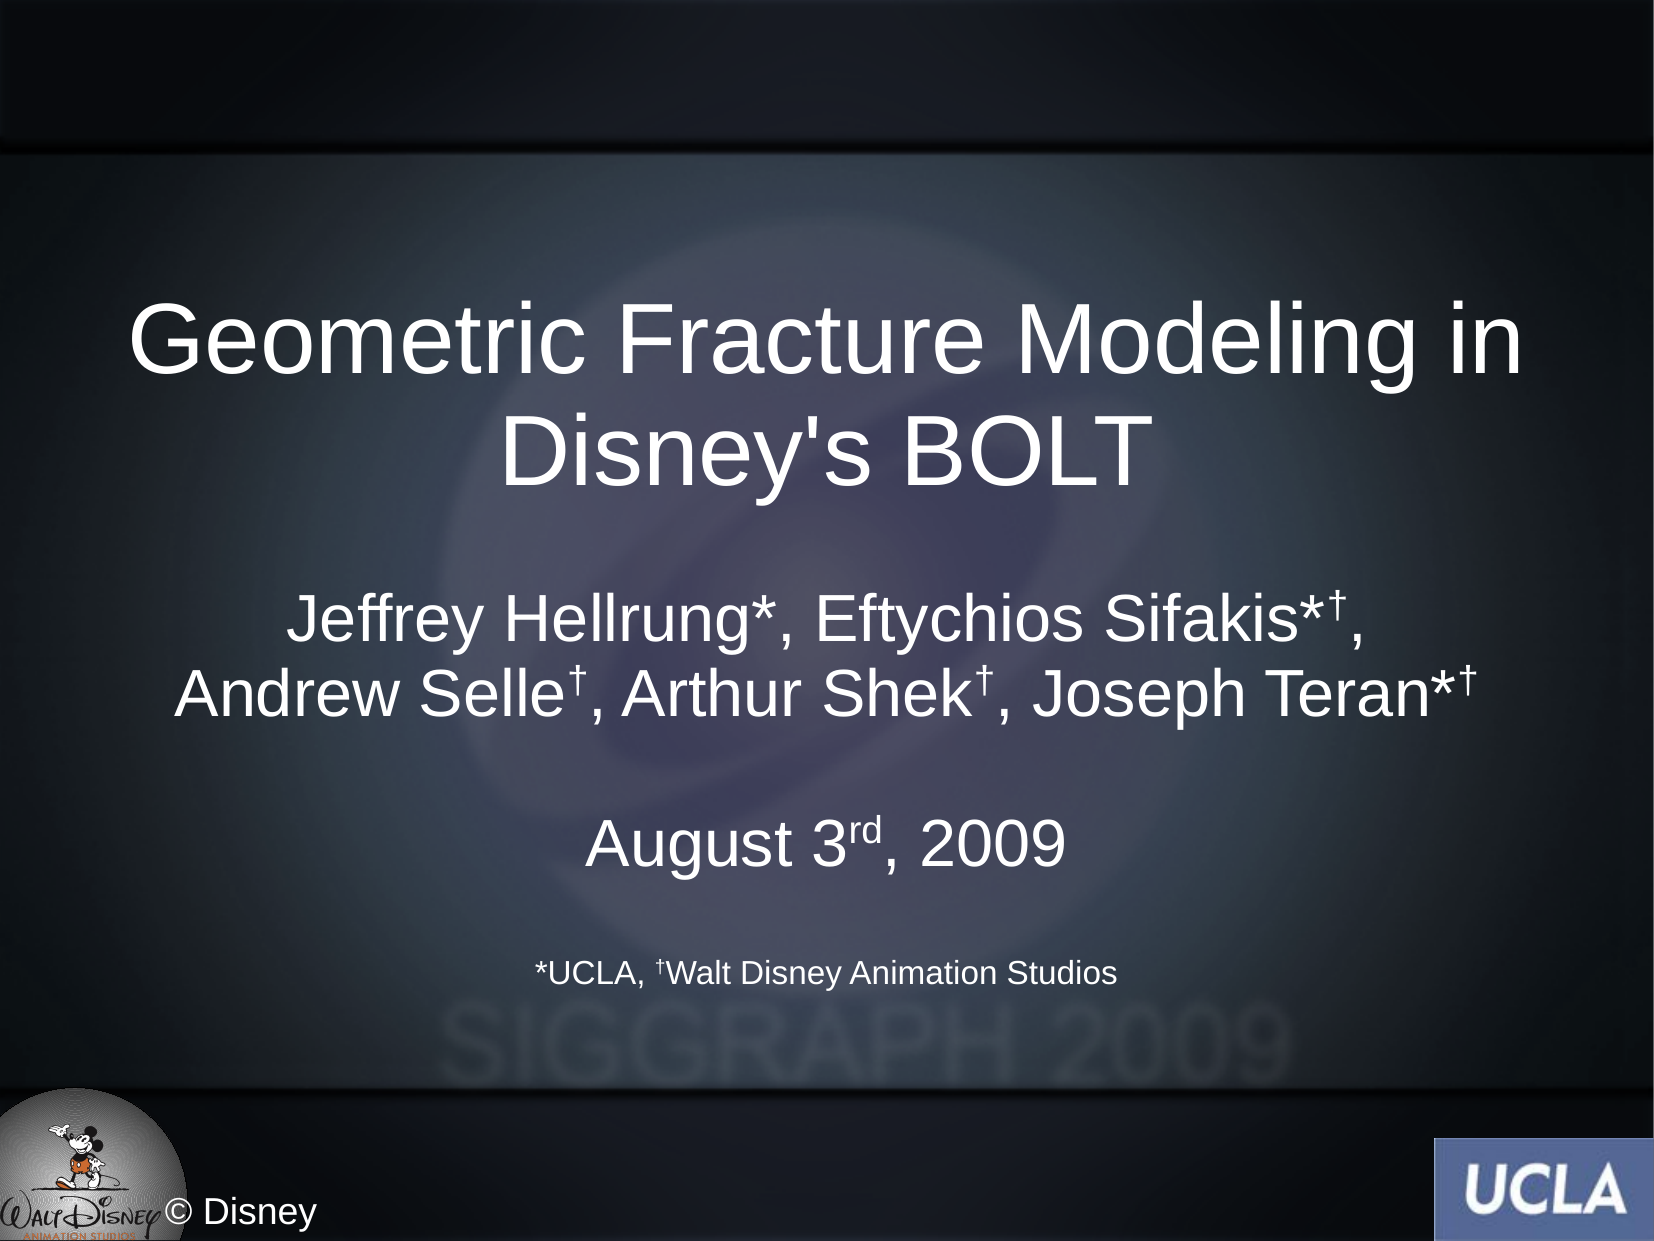

# Geometric Fracture Modeling in Disney's BOLT
Jeffrey Hellrung*, Eftychios Sifakis*†,
Andrew Selle†, Arthur Shek†, Joseph Teran*†
August 3rd, 2009
*UCLA, †Walt Disney Animation Studios